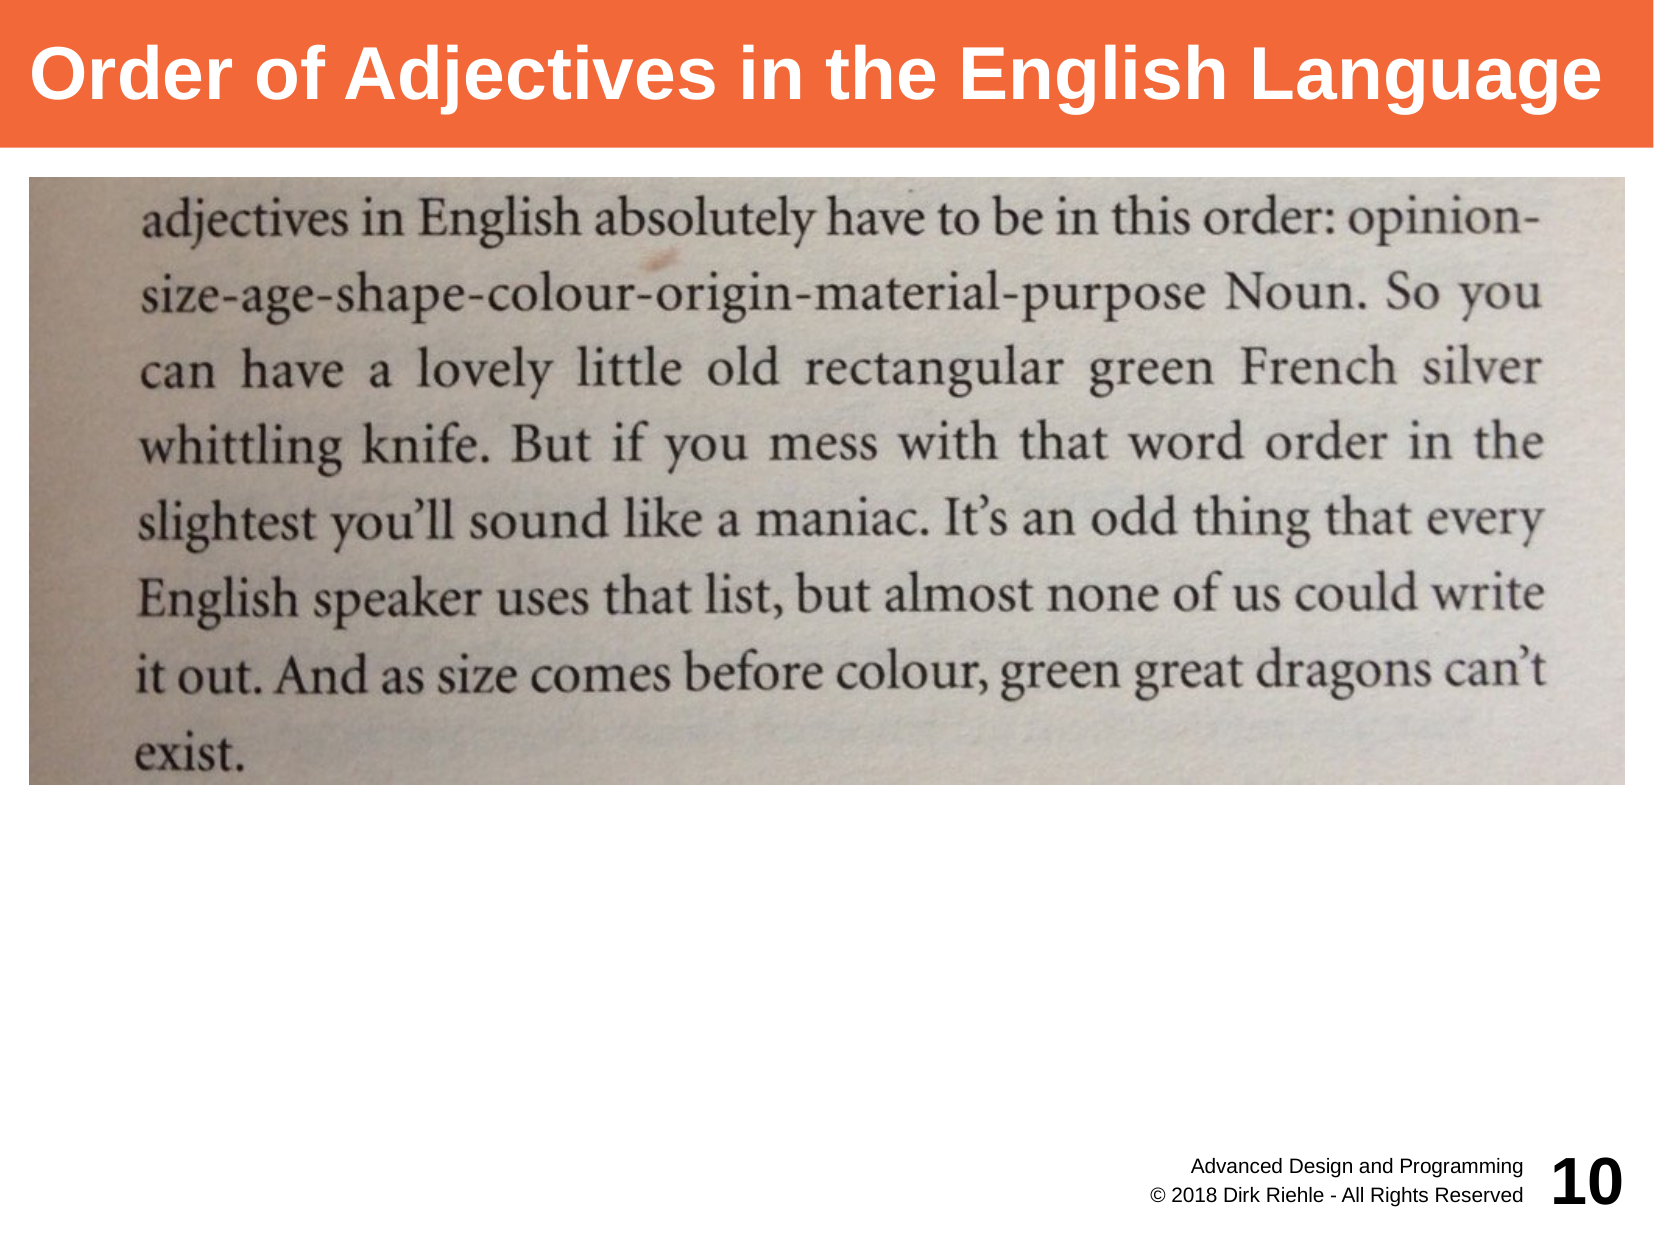

# Order of Adjectives in the English Language
Advanced Design and Programming
10
© 2018 Dirk Riehle - All Rights Reserved